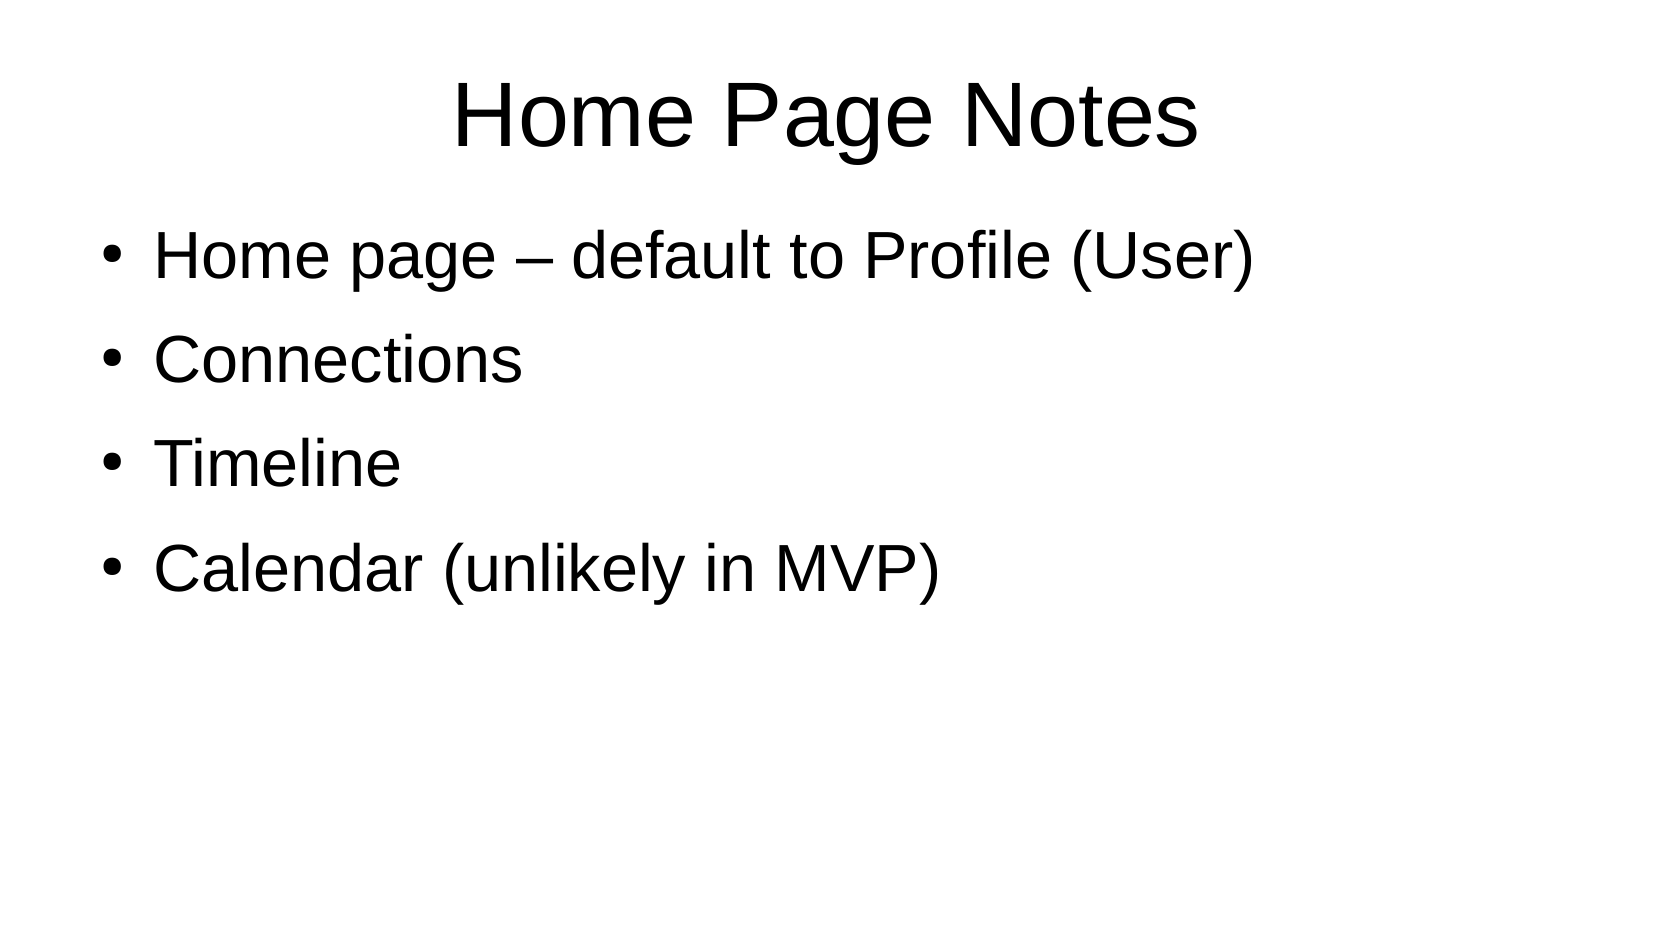

# Home Page Notes
Home page – default to Profile (User)
Connections
Timeline
Calendar (unlikely in MVP)